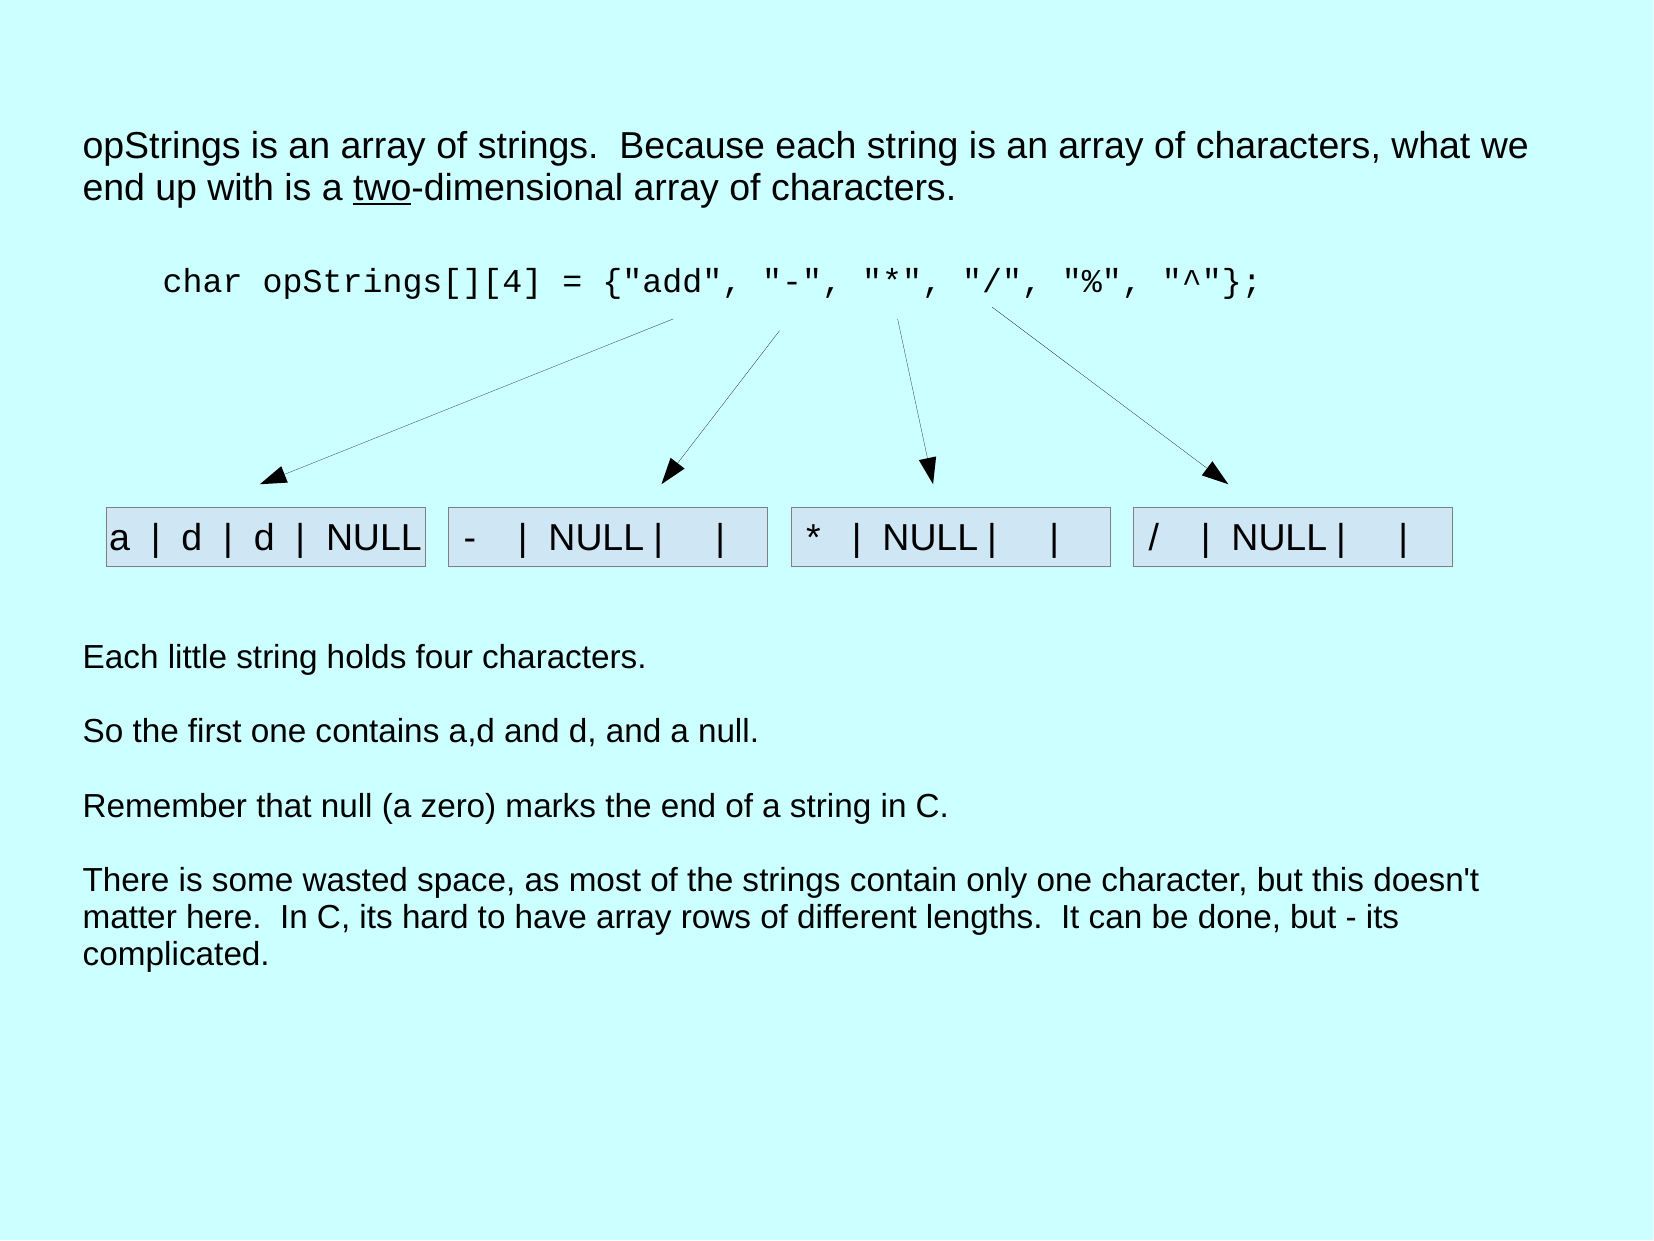

# opStrings is an array of strings. Because each string is an array of characters, what we end up with is a two-dimensional array of characters.
 char opStrings[][4] = {"add", "-", "*", "/", "%", "^"};
Each little string holds four characters.
So the first one contains a,d and d, and a null.
Remember that null (a zero) marks the end of a string in C.
There is some wasted space, as most of the strings contain only one character, but this doesn't matter here. In C, its hard to have array rows of different lengths. It can be done, but - its complicated.
a | d | d | NULL
- | NULL | |
* | NULL | |
/ | NULL | |